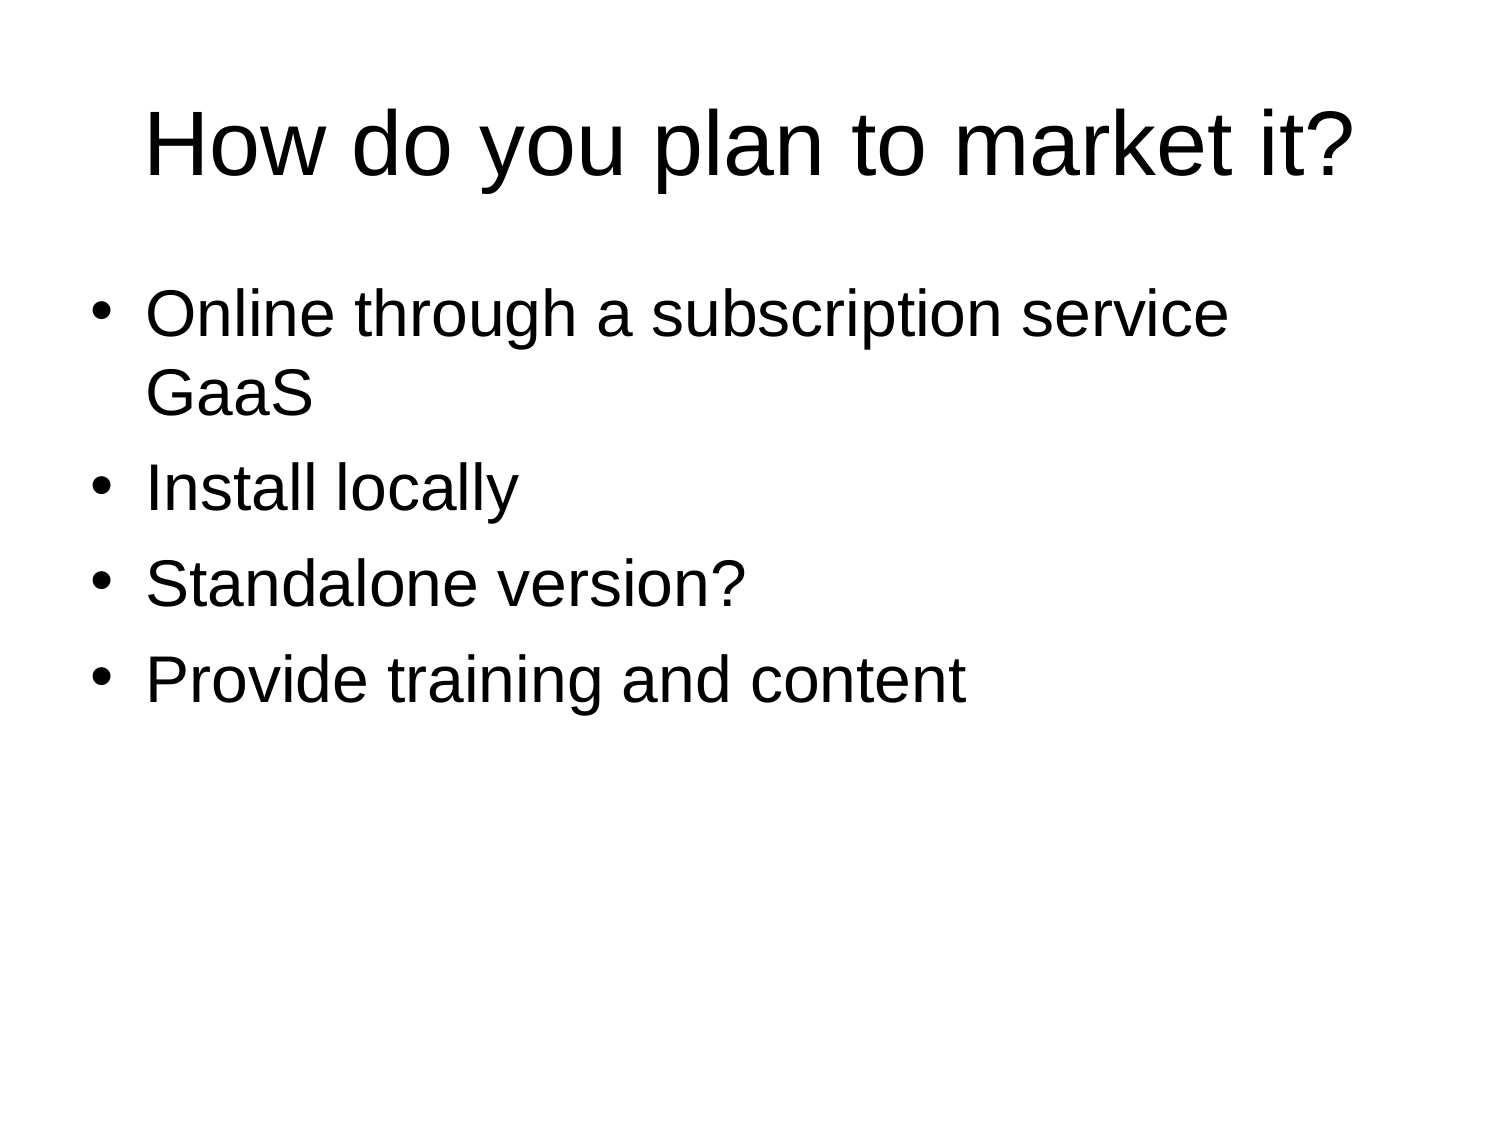

# How do you plan to market it?
Online through a subscription service GaaS
Install locally
Standalone version?
Provide training and content